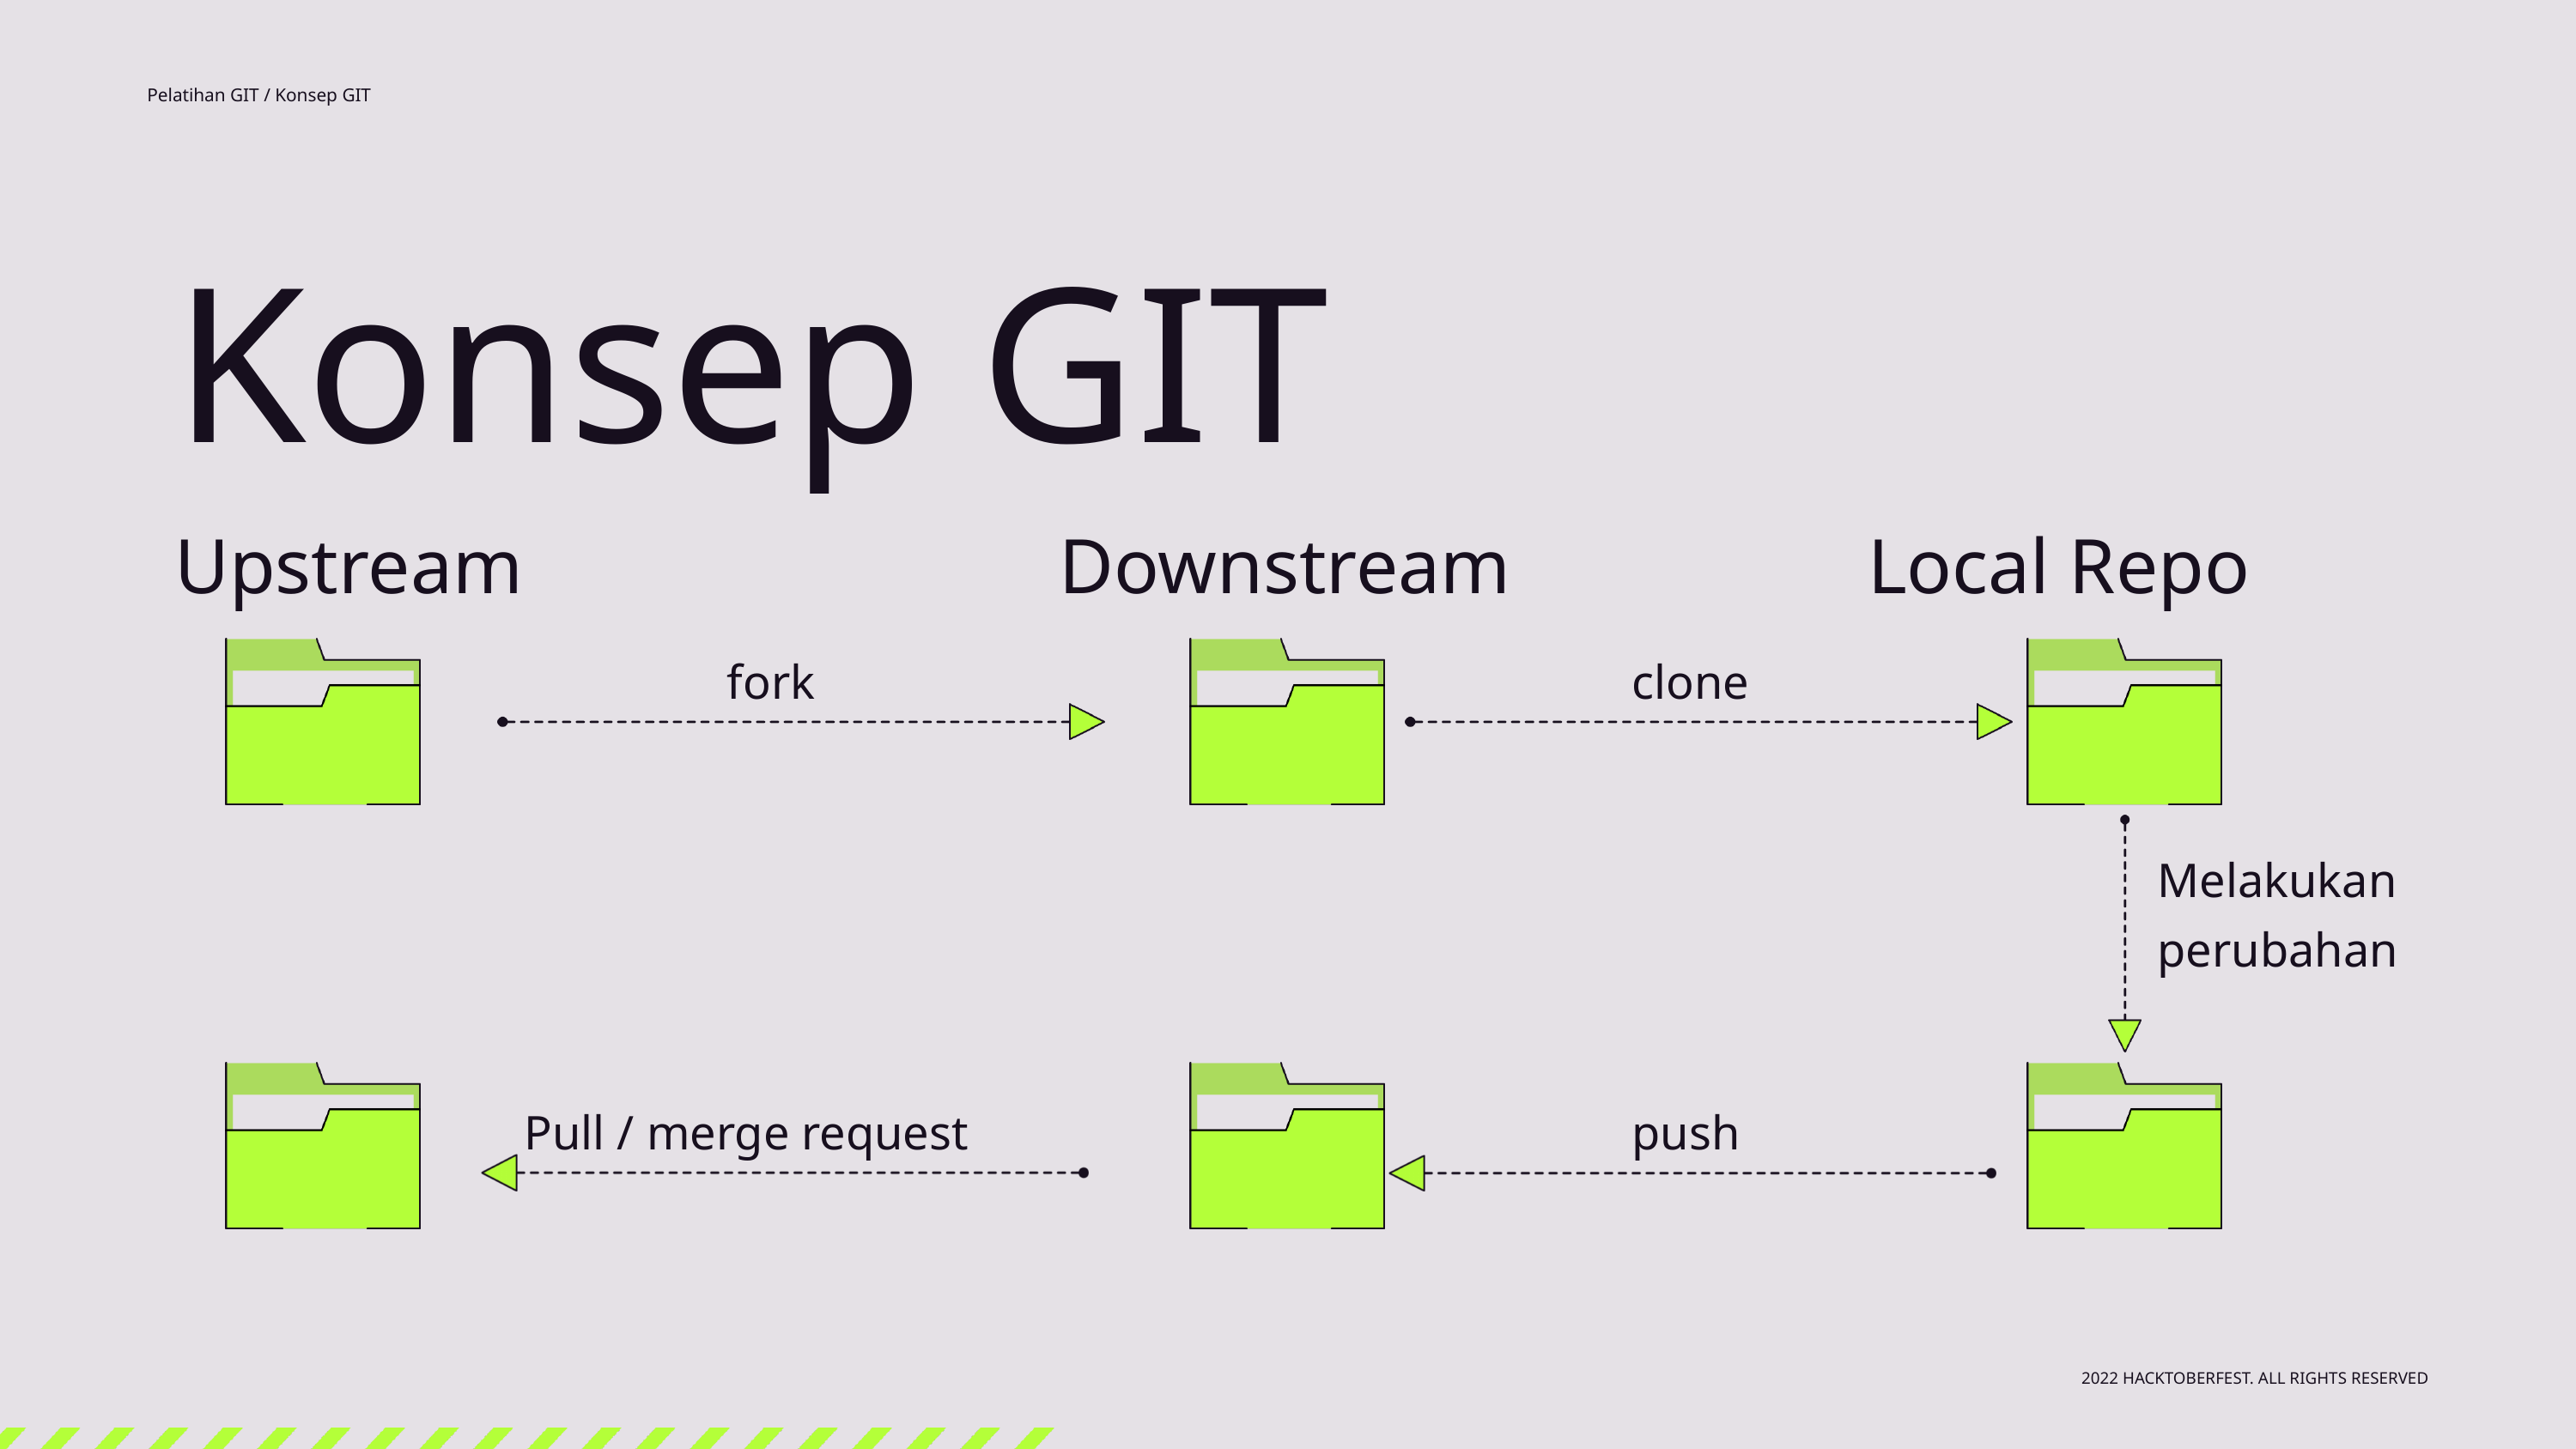

Pelatihan GIT / Konsep GIT
Konsep GIT
Upstream
Downstream
Local Repo
fork
clone
Melakukan perubahan
Pull / merge request
push
2022 HACKTOBERFEST. ALL RIGHTS RESERVED